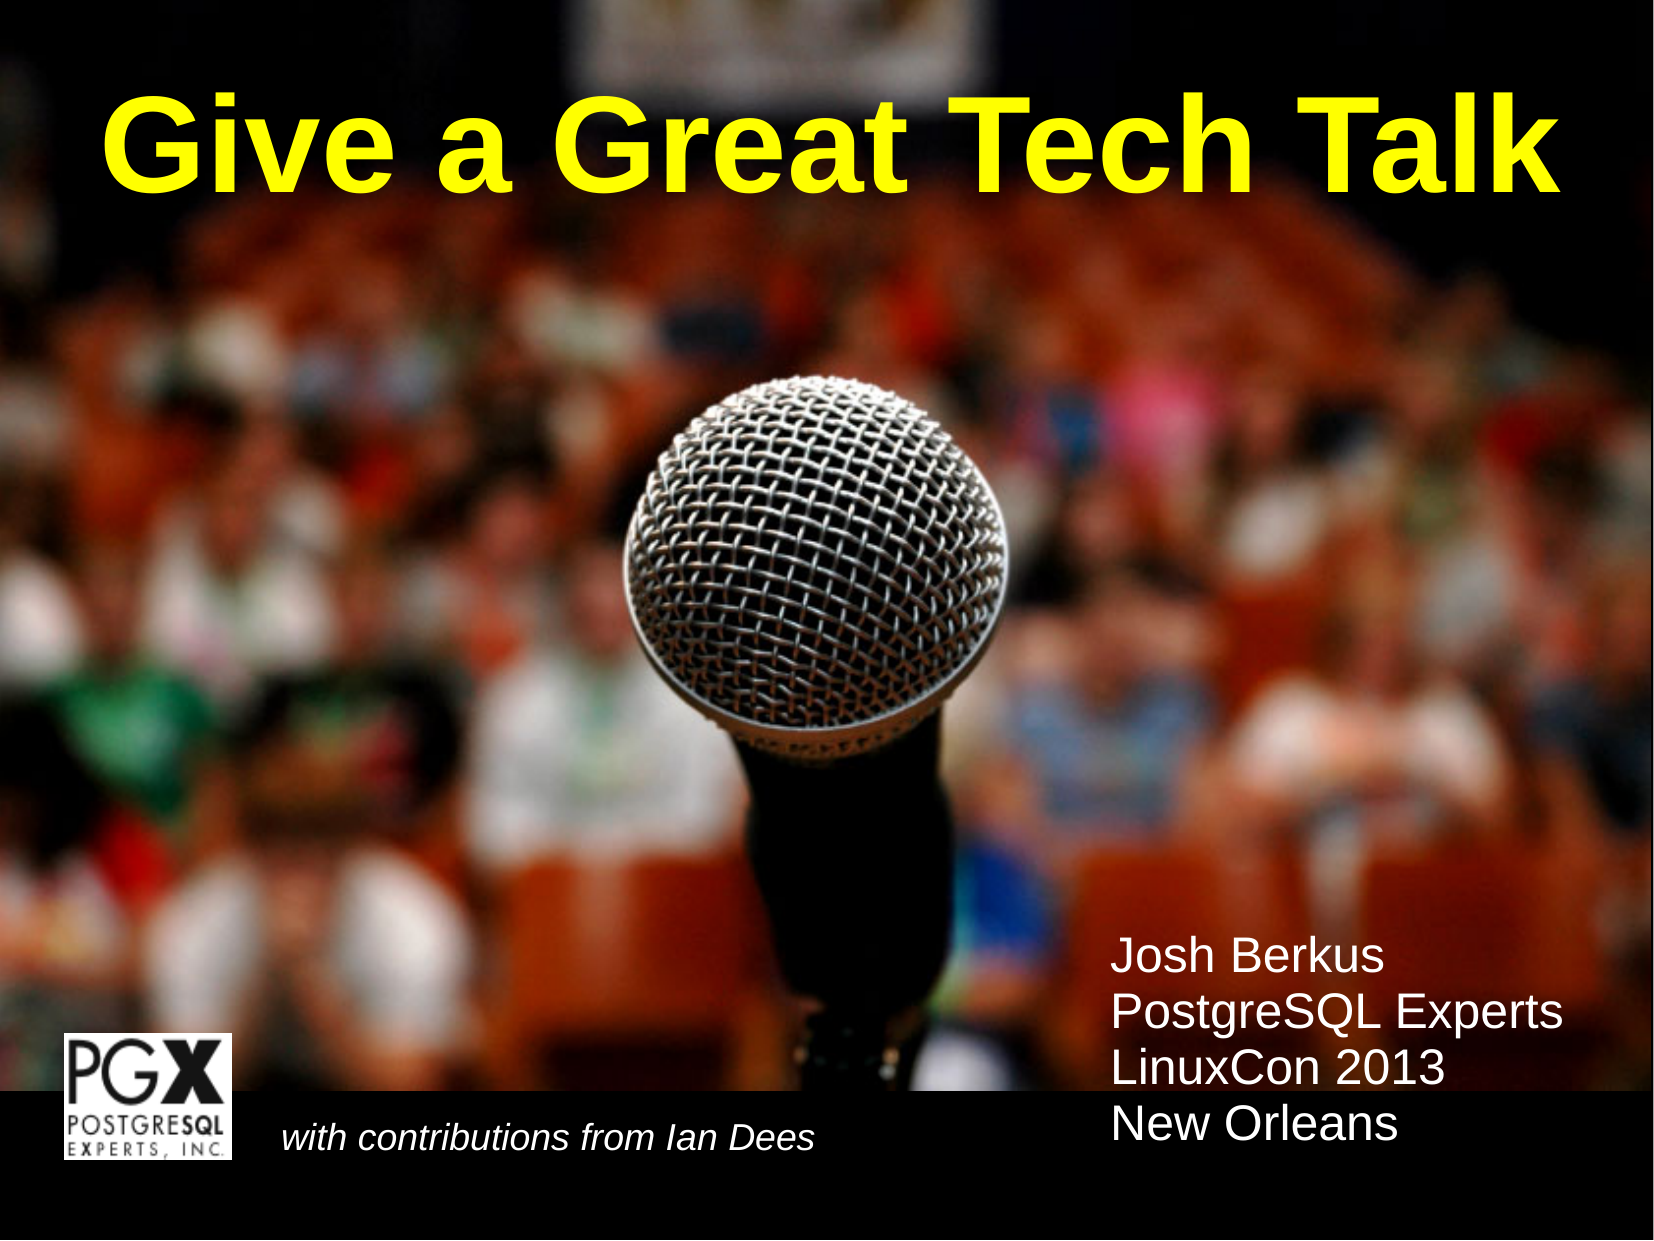

# Give a Great Tech Talk
Josh Berkus
PostgreSQL Experts
LinuxCon 2013
New Orleans
with contributions from Ian Dees